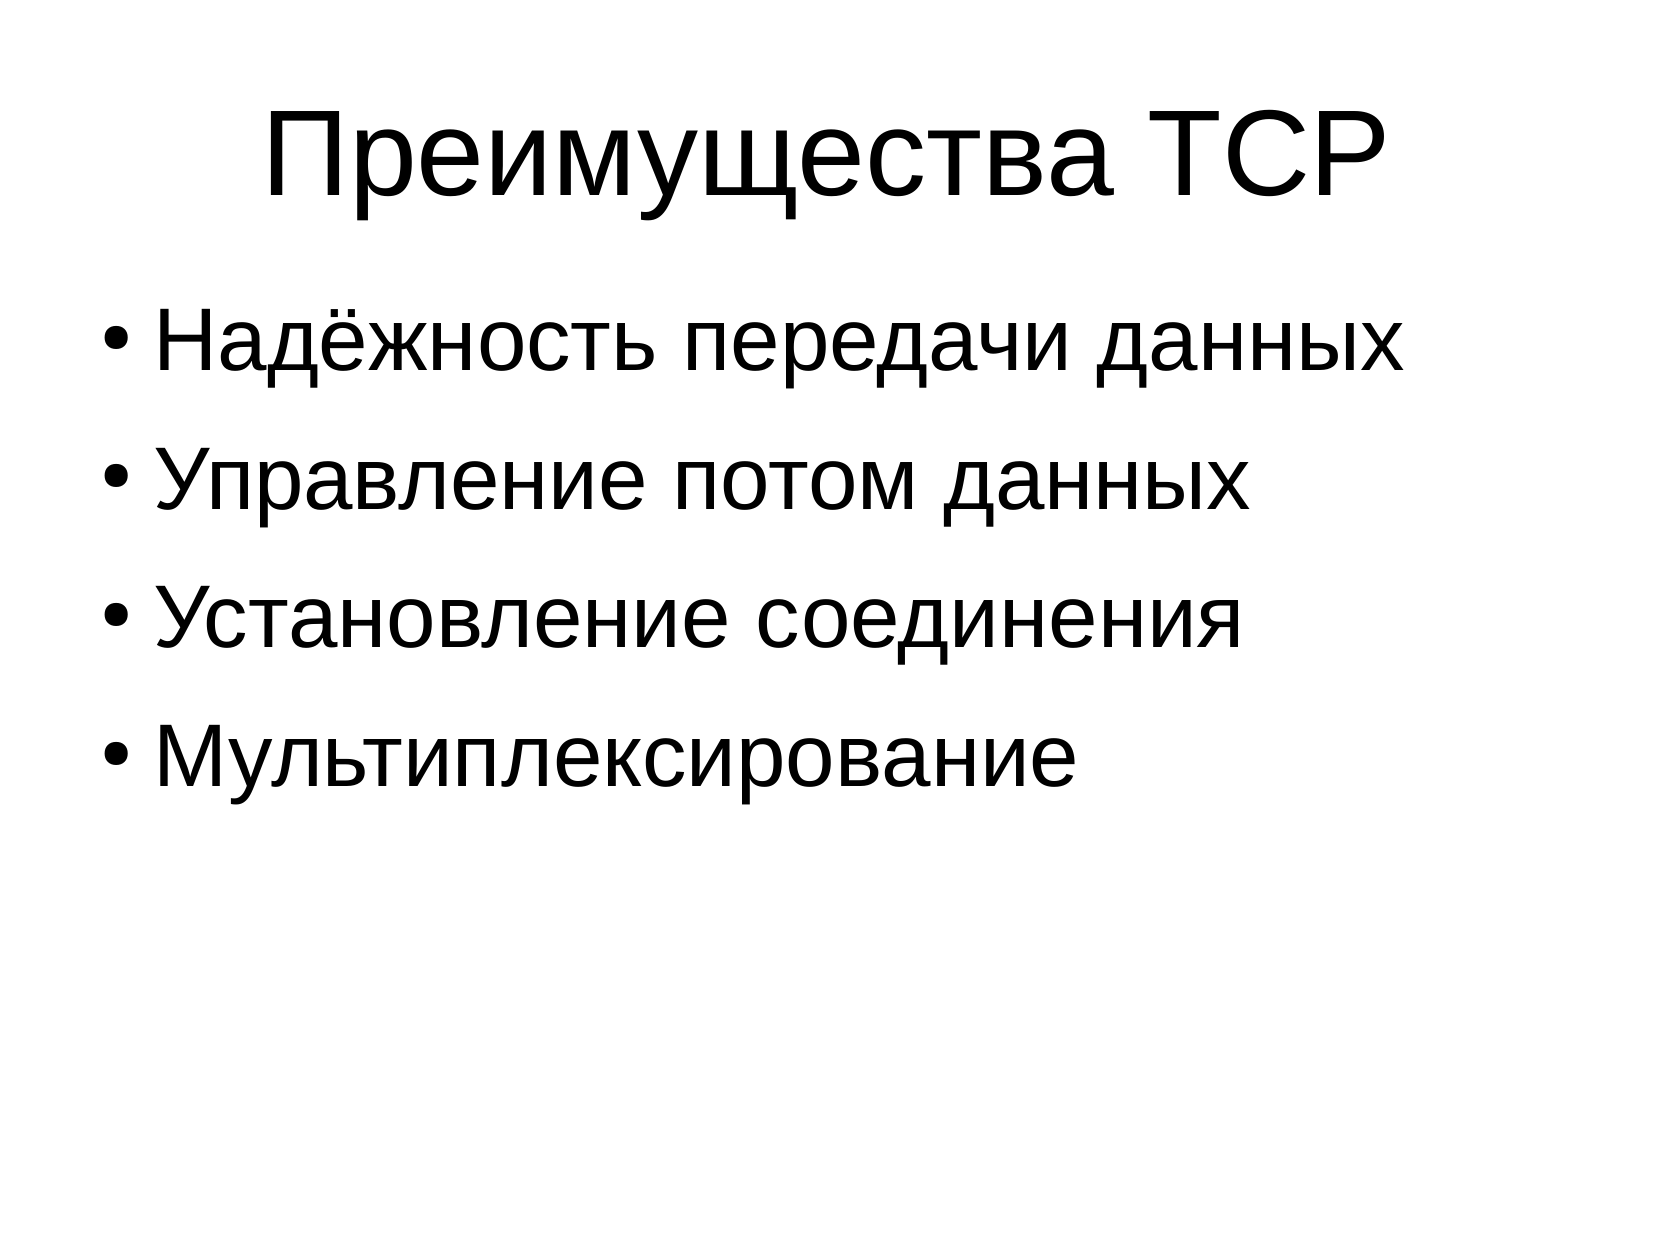

# Преимущества TCP
Надёжность передачи данных
Управление потом данных
Установление соединения
Мультиплексирование